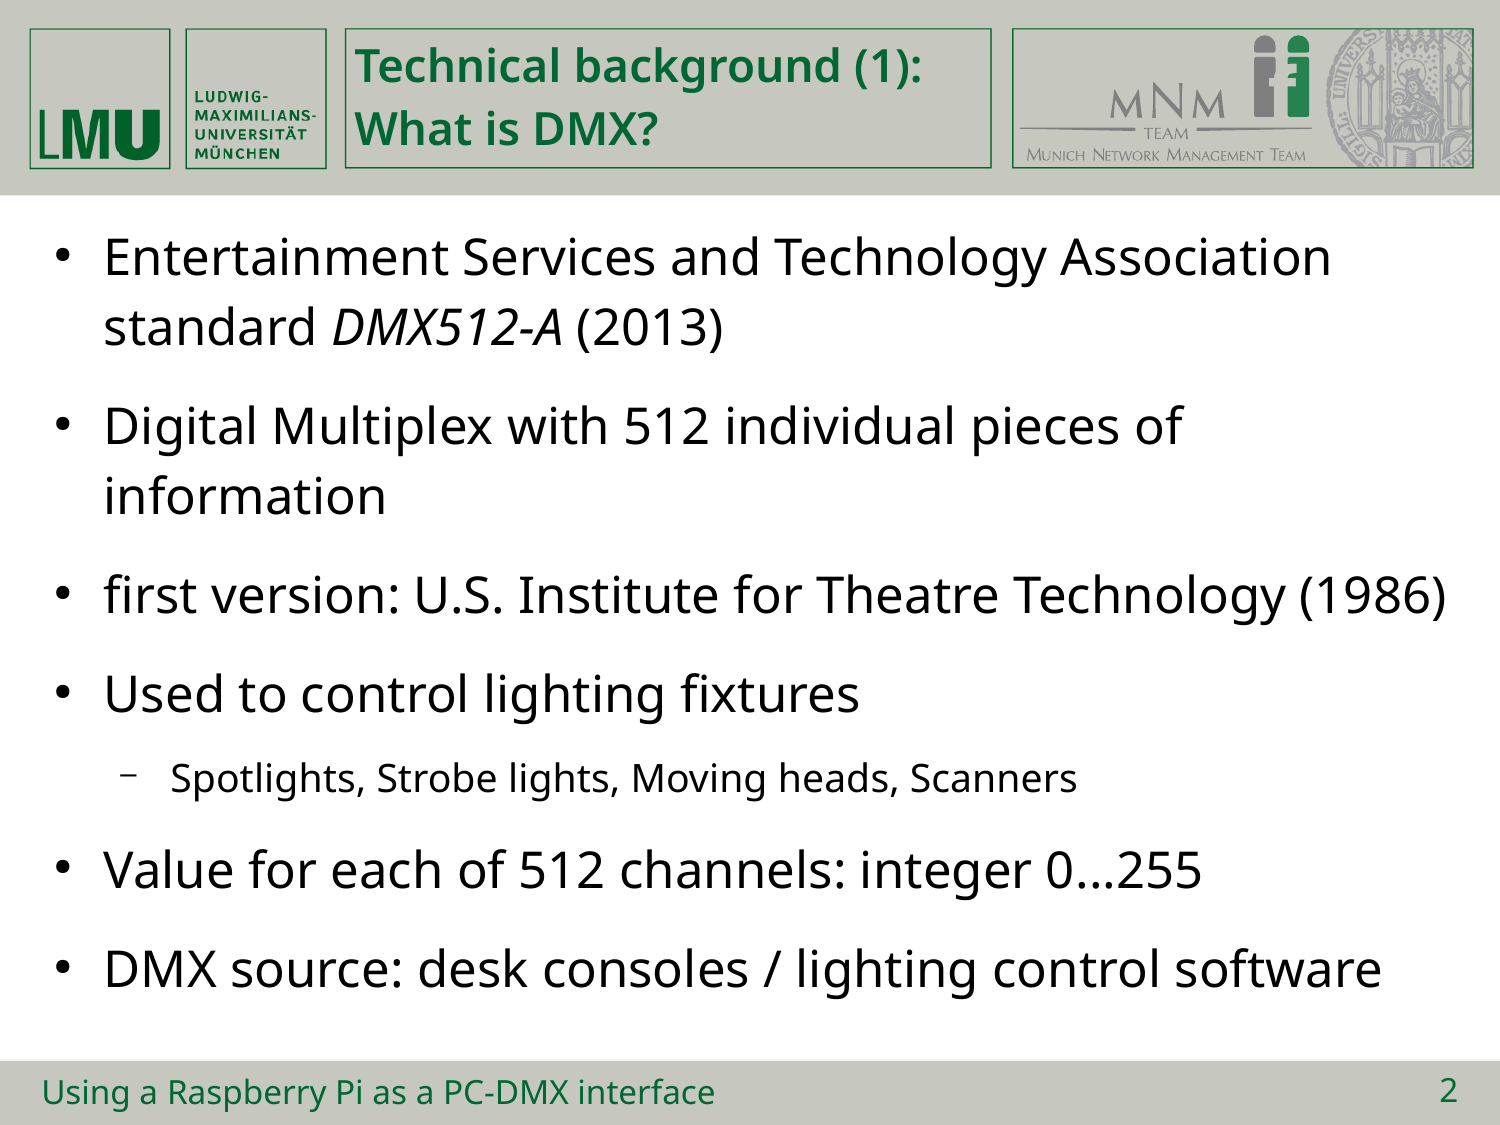

# Technical background (1): What is DMX?
Entertainment Services and Technology Association standard DMX512-A (2013)
Digital Multiplex with 512 individual pieces of information
first version: U.S. Institute for Theatre Technology (1986)
Used to control lighting fixtures
Spotlights, Strobe lights, Moving heads, Scanners
Value for each of 512 channels: integer 0...255
DMX source: desk consoles / lighting control software
PC-DMX interface with Raspberry Pi
2